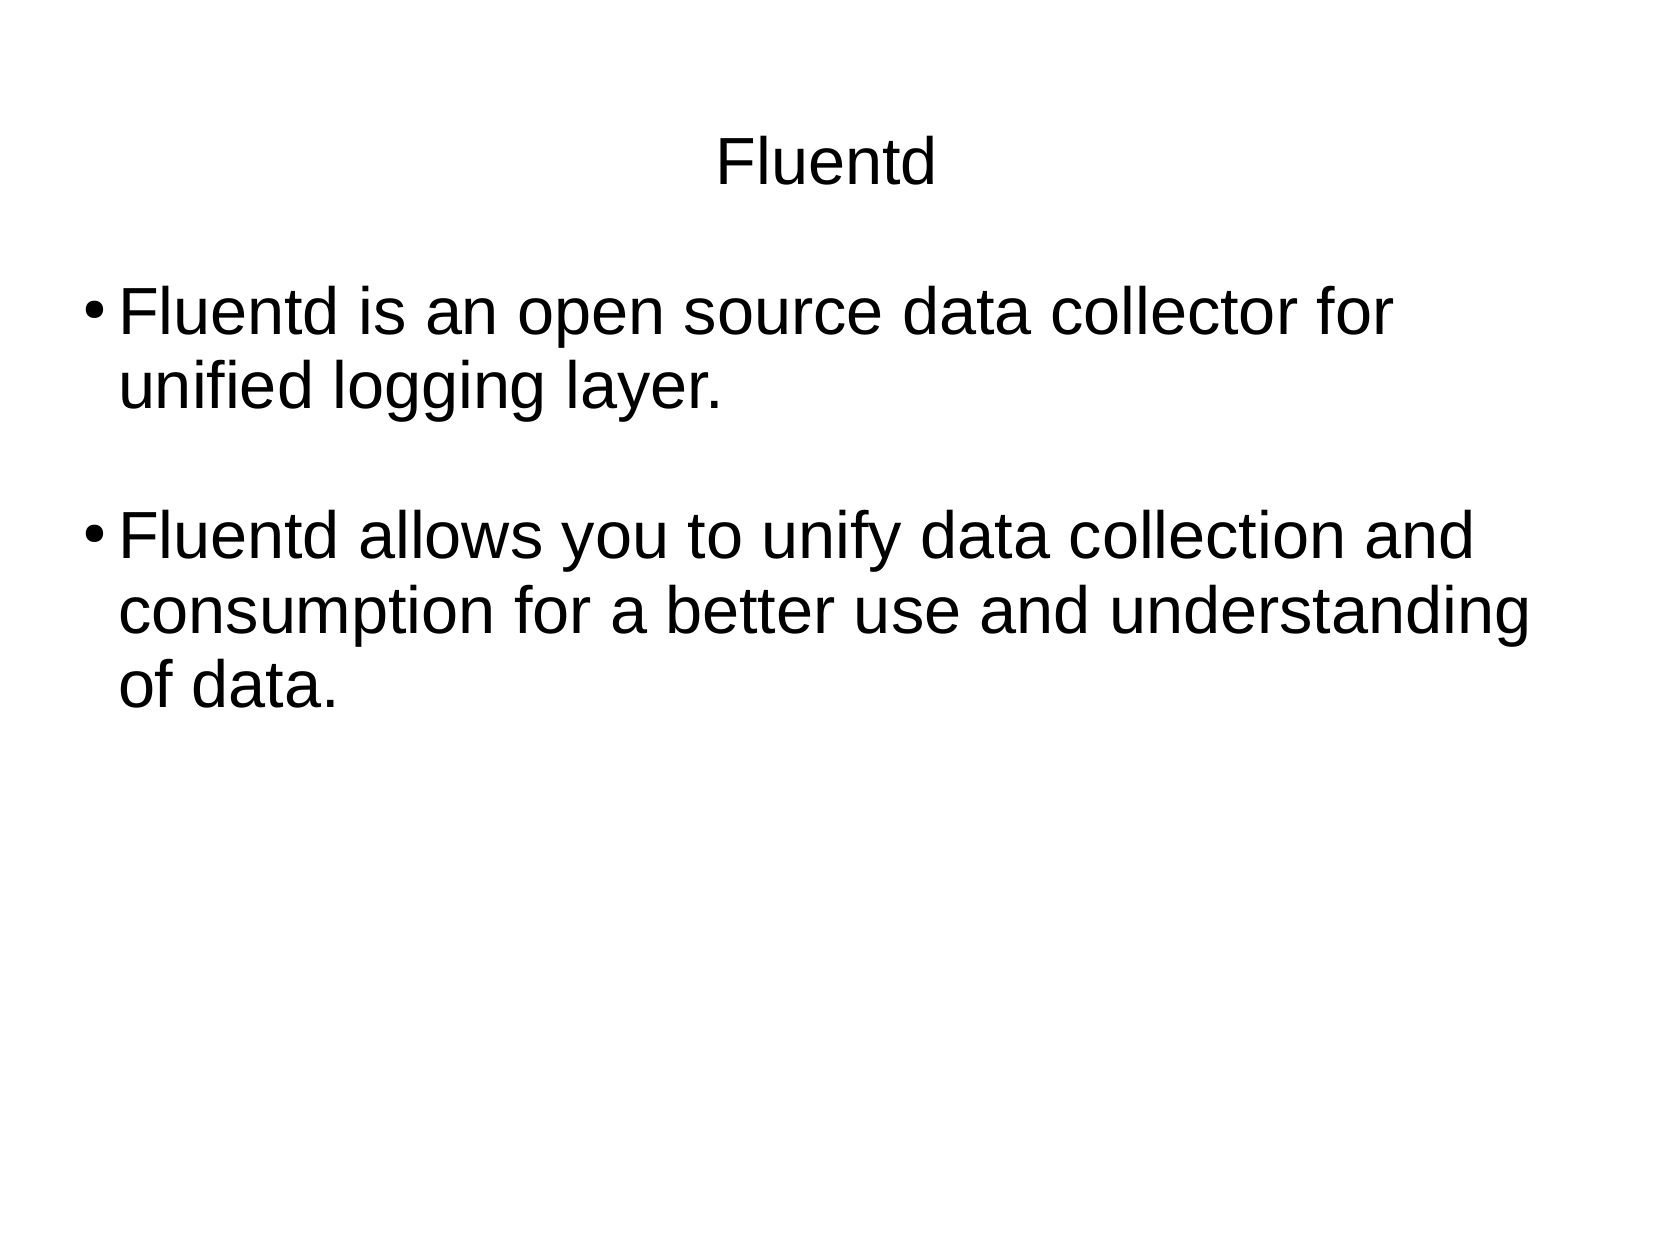

# Fluentd
Fluentd is an open source data collector for unified logging layer.
Fluentd allows you to unify data collection and consumption for a better use and understanding of data.